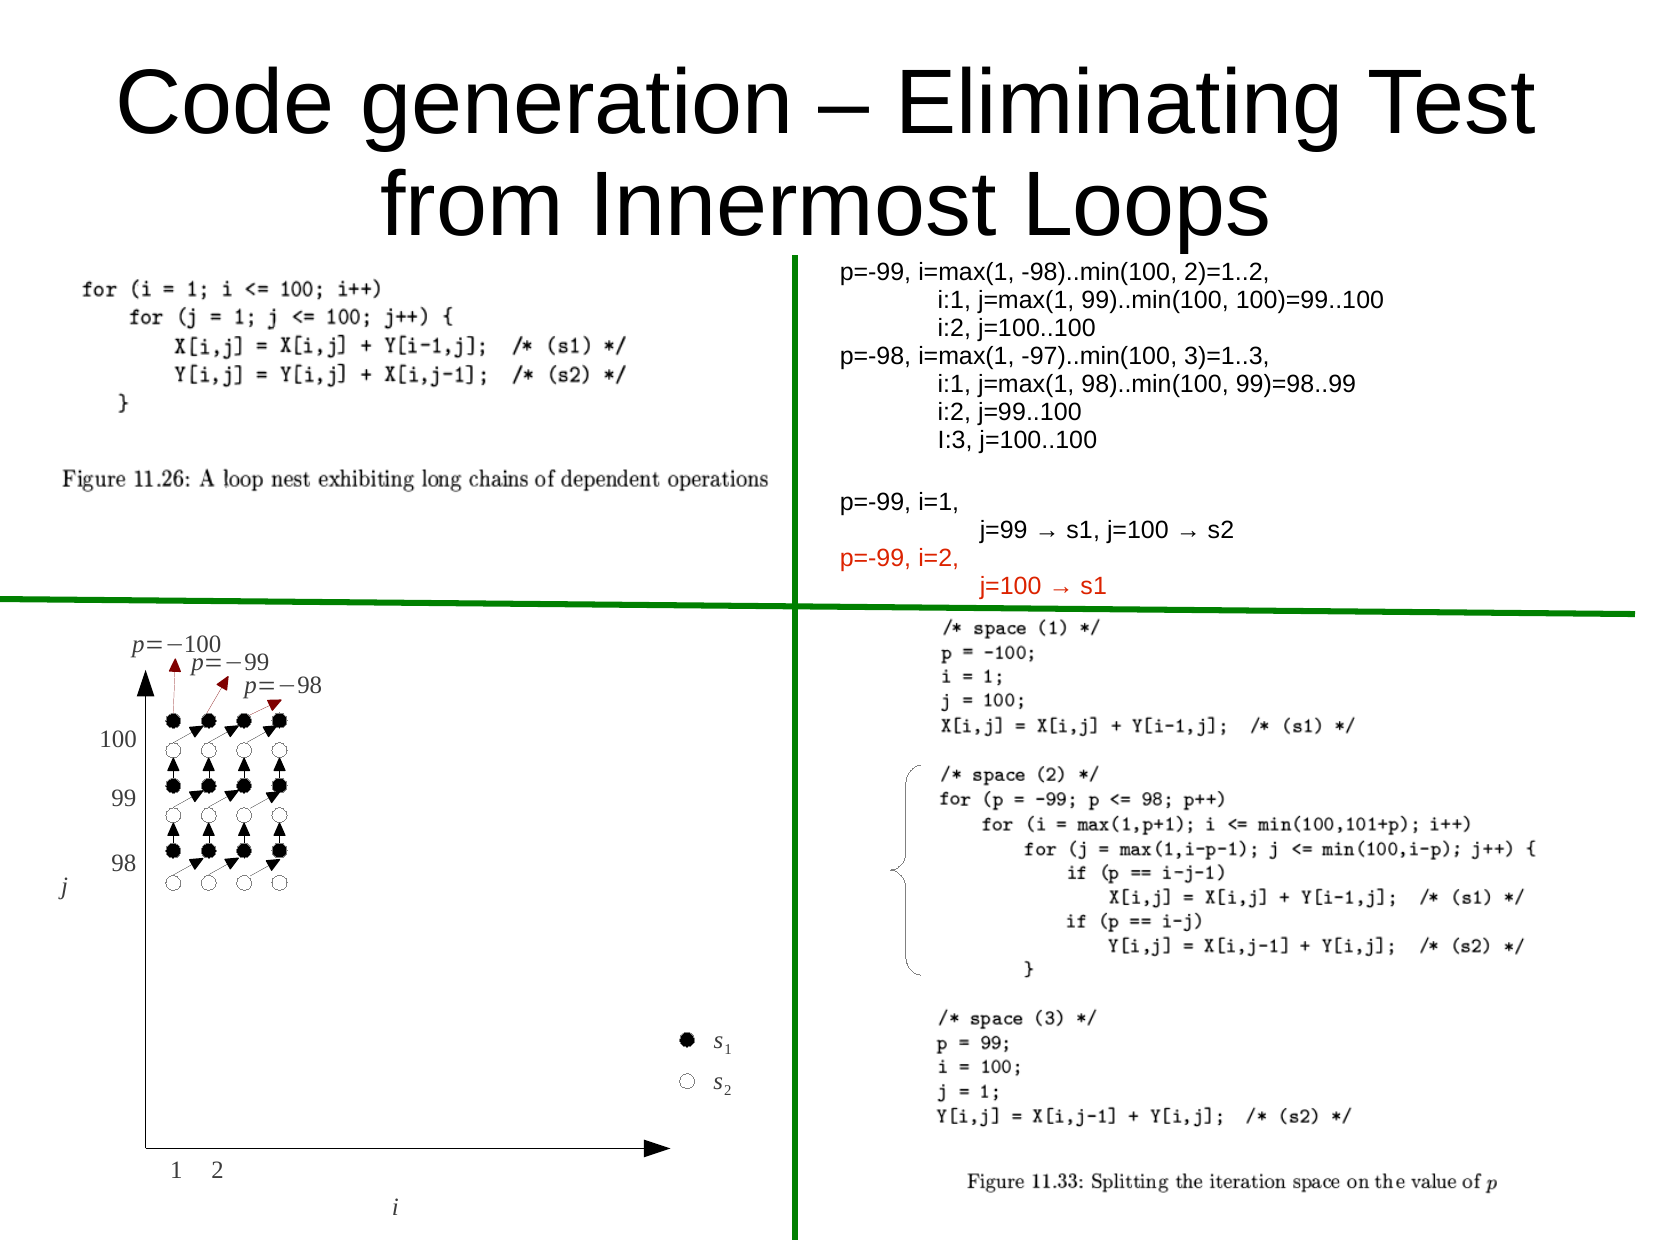

# Code generation – Eliminating Test from Innermost Loops
p=-99, i=max(1, -98)..min(100, 2)=1..2,
 i:1, j=max(1, 99)..min(100, 100)=99..100
 i:2, j=100..100
p=-98, i=max(1, -97)..min(100, 3)=1..3,
 i:1, j=max(1, 98)..min(100, 99)=98..99
 i:2, j=99..100
 I:3, j=100..100
p=-99, i=1,
 j=99 → s1, j=100 → s2
p=-99, i=2,
 j=100 → s1